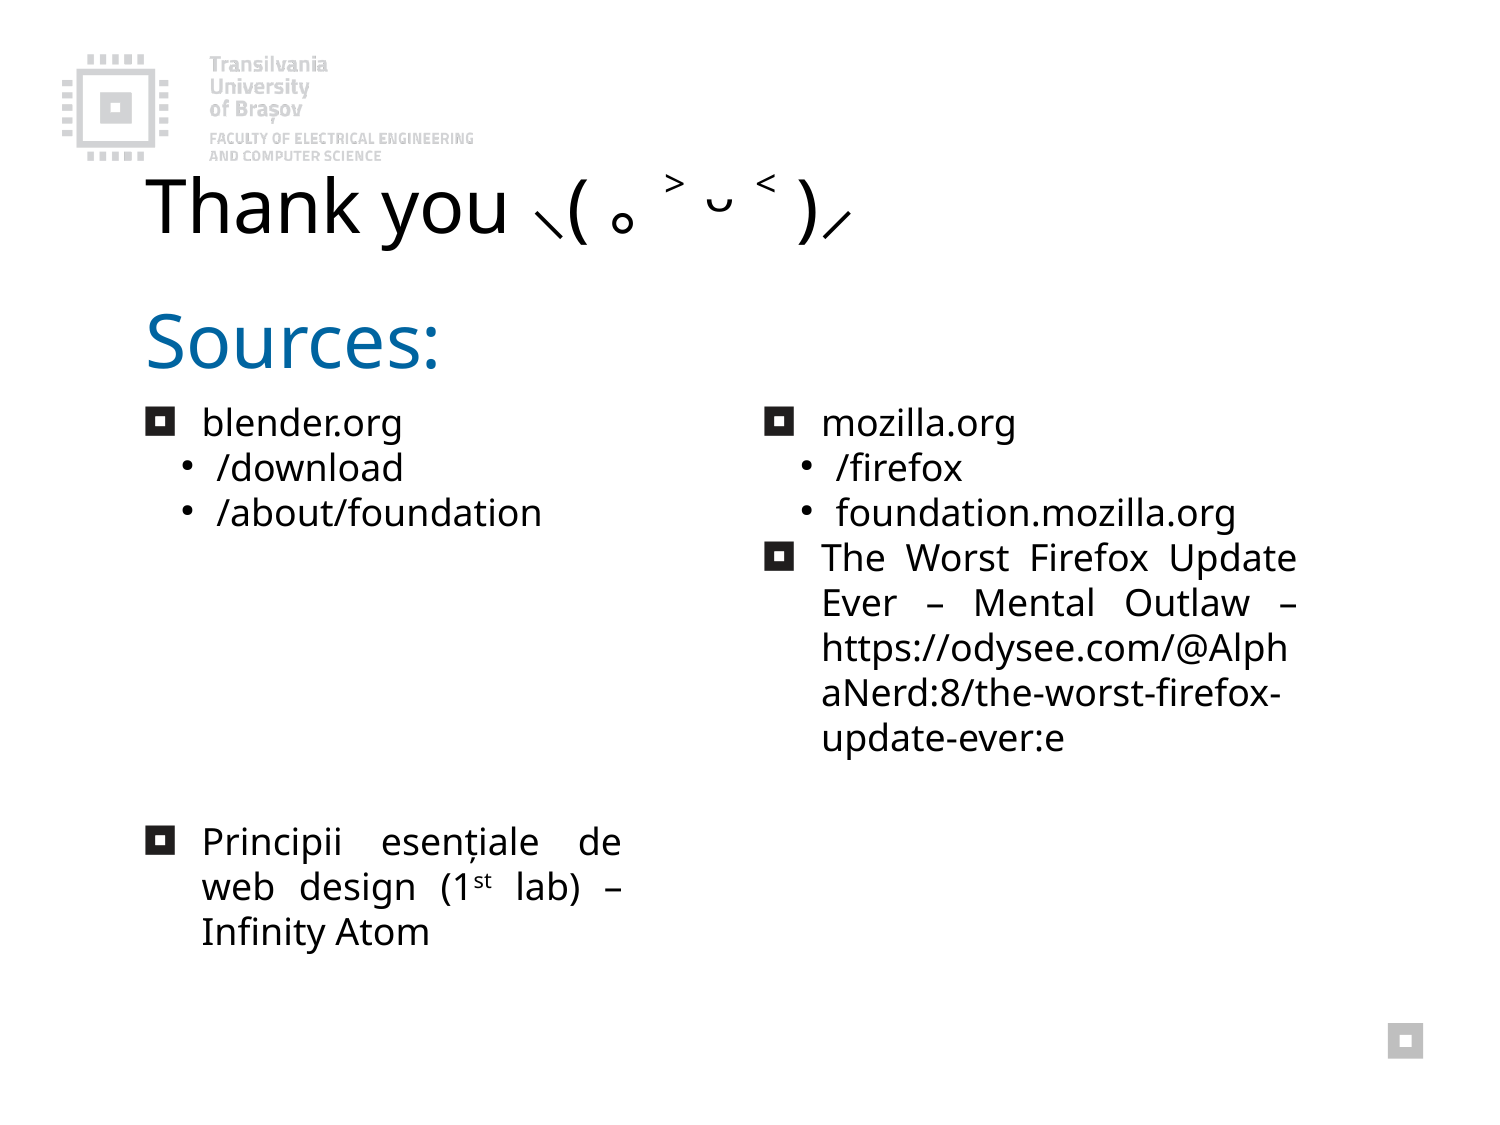

Thank you ⸜(｡˃ ᵕ ˂ )⸝
Sources:
blender.org
/download
/about/foundation
mozilla.org
/firefox
foundation.mozilla.org
The Worst Firefox Update Ever – Mental Outlaw – https://odysee.com/@AlphaNerd:8/the-worst-firefox-update-ever:e
Principii esențiale de web design (1st lab) – Infinity Atom